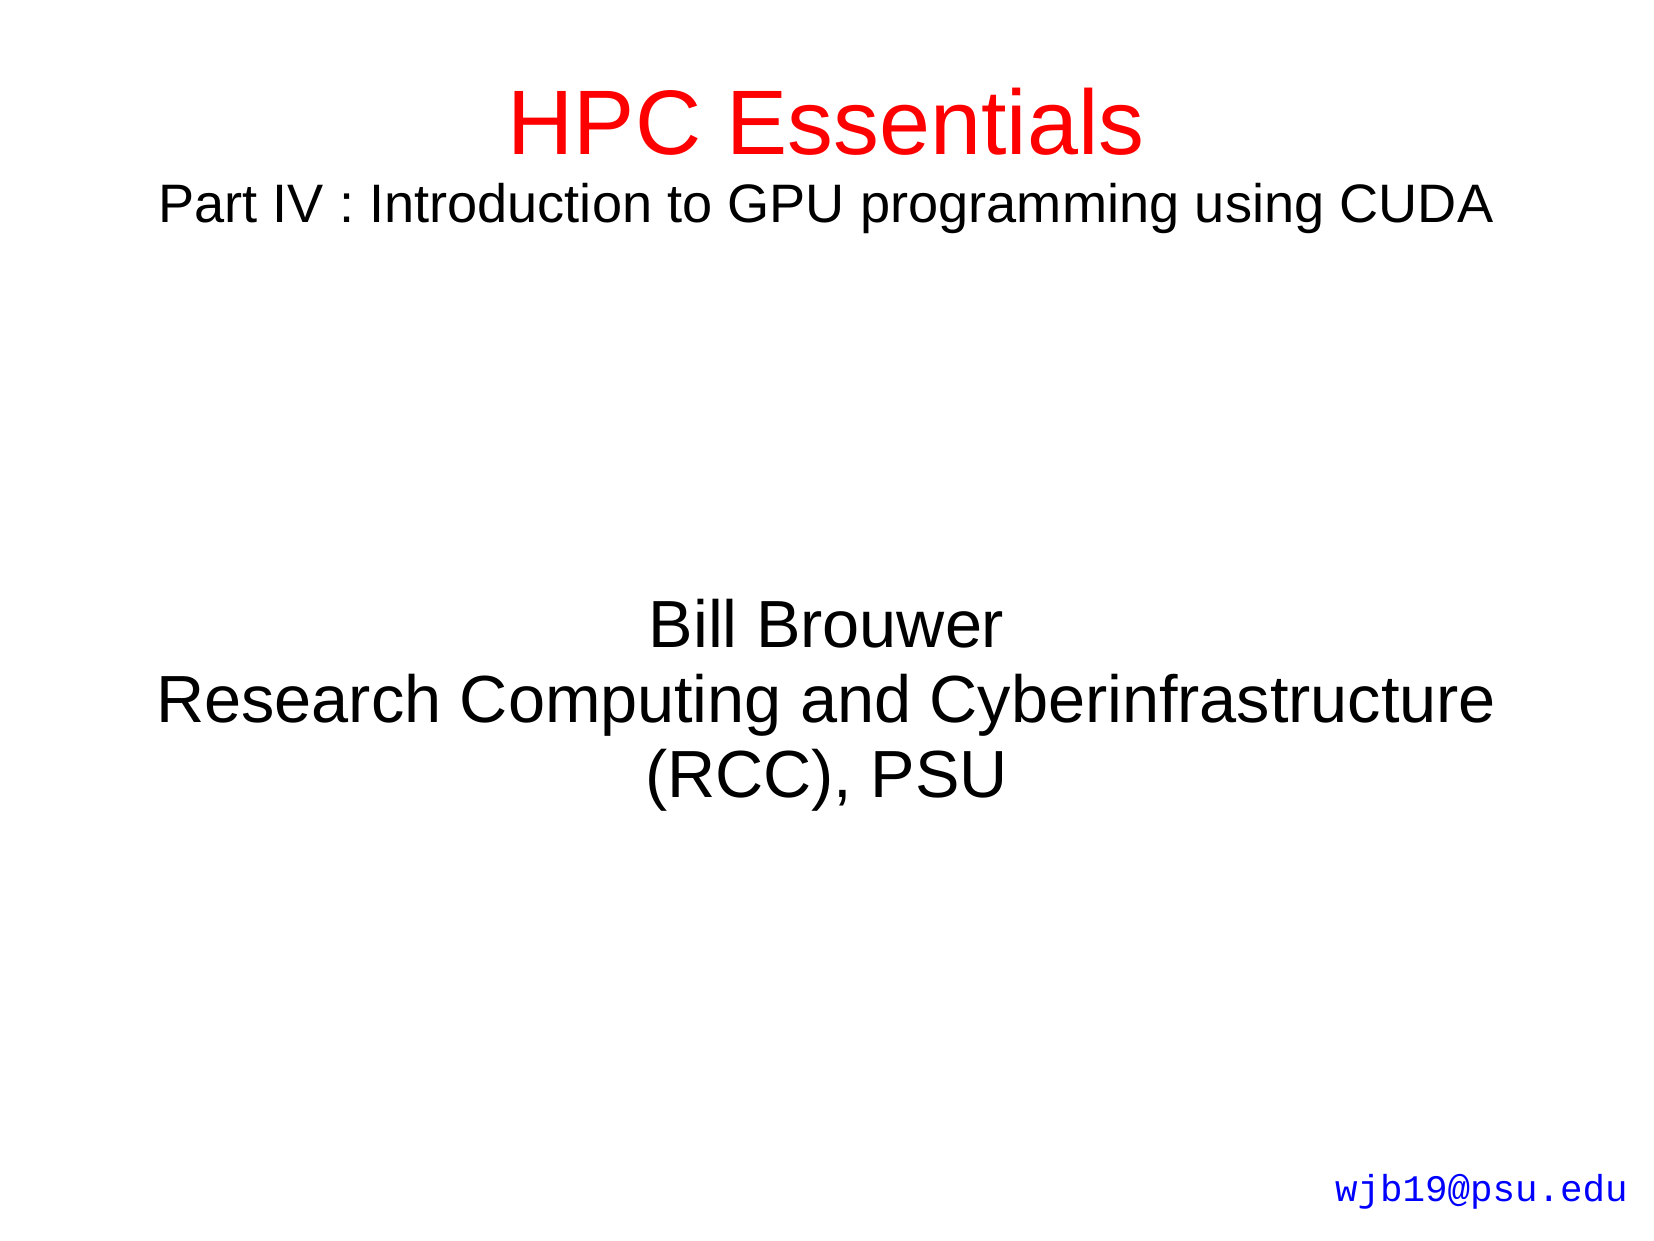

# HPC Essentials Part IV : Introduction to GPU programming using CUDA
Bill Brouwer
Research Computing and Cyberinfrastructure (RCC), PSU
wjb19@psu.edu